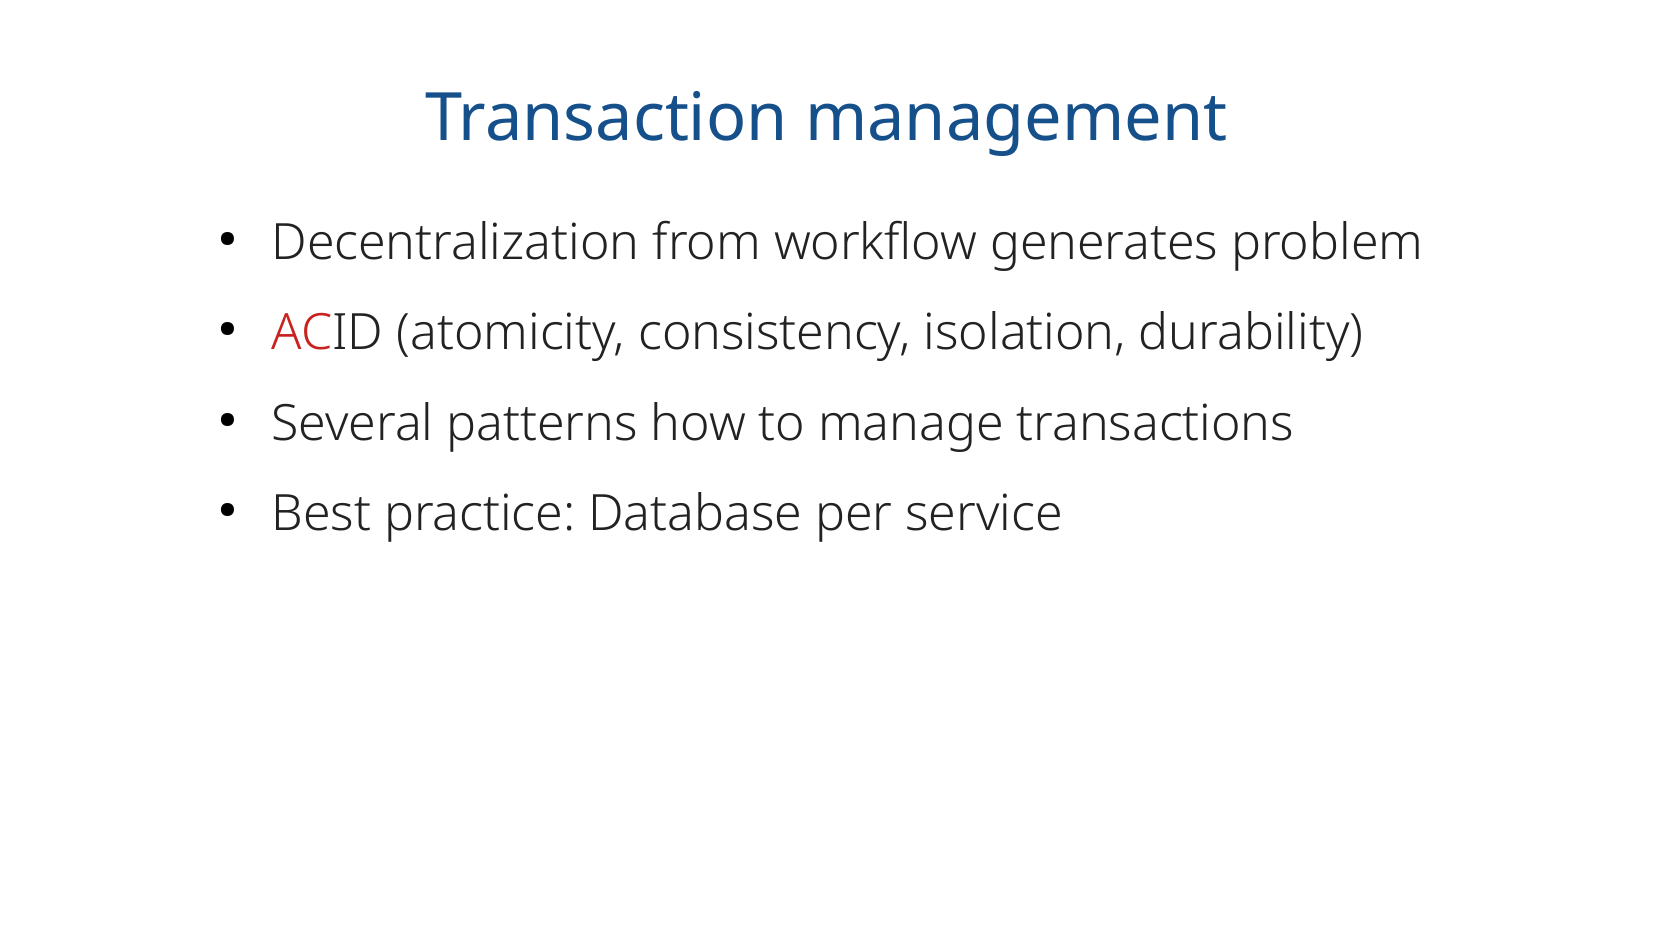

# Transaction management
Decentralization from workflow generates problem
ACID (atomicity, consistency, isolation, durability)
Several patterns how to manage transactions
Best practice: Database per service